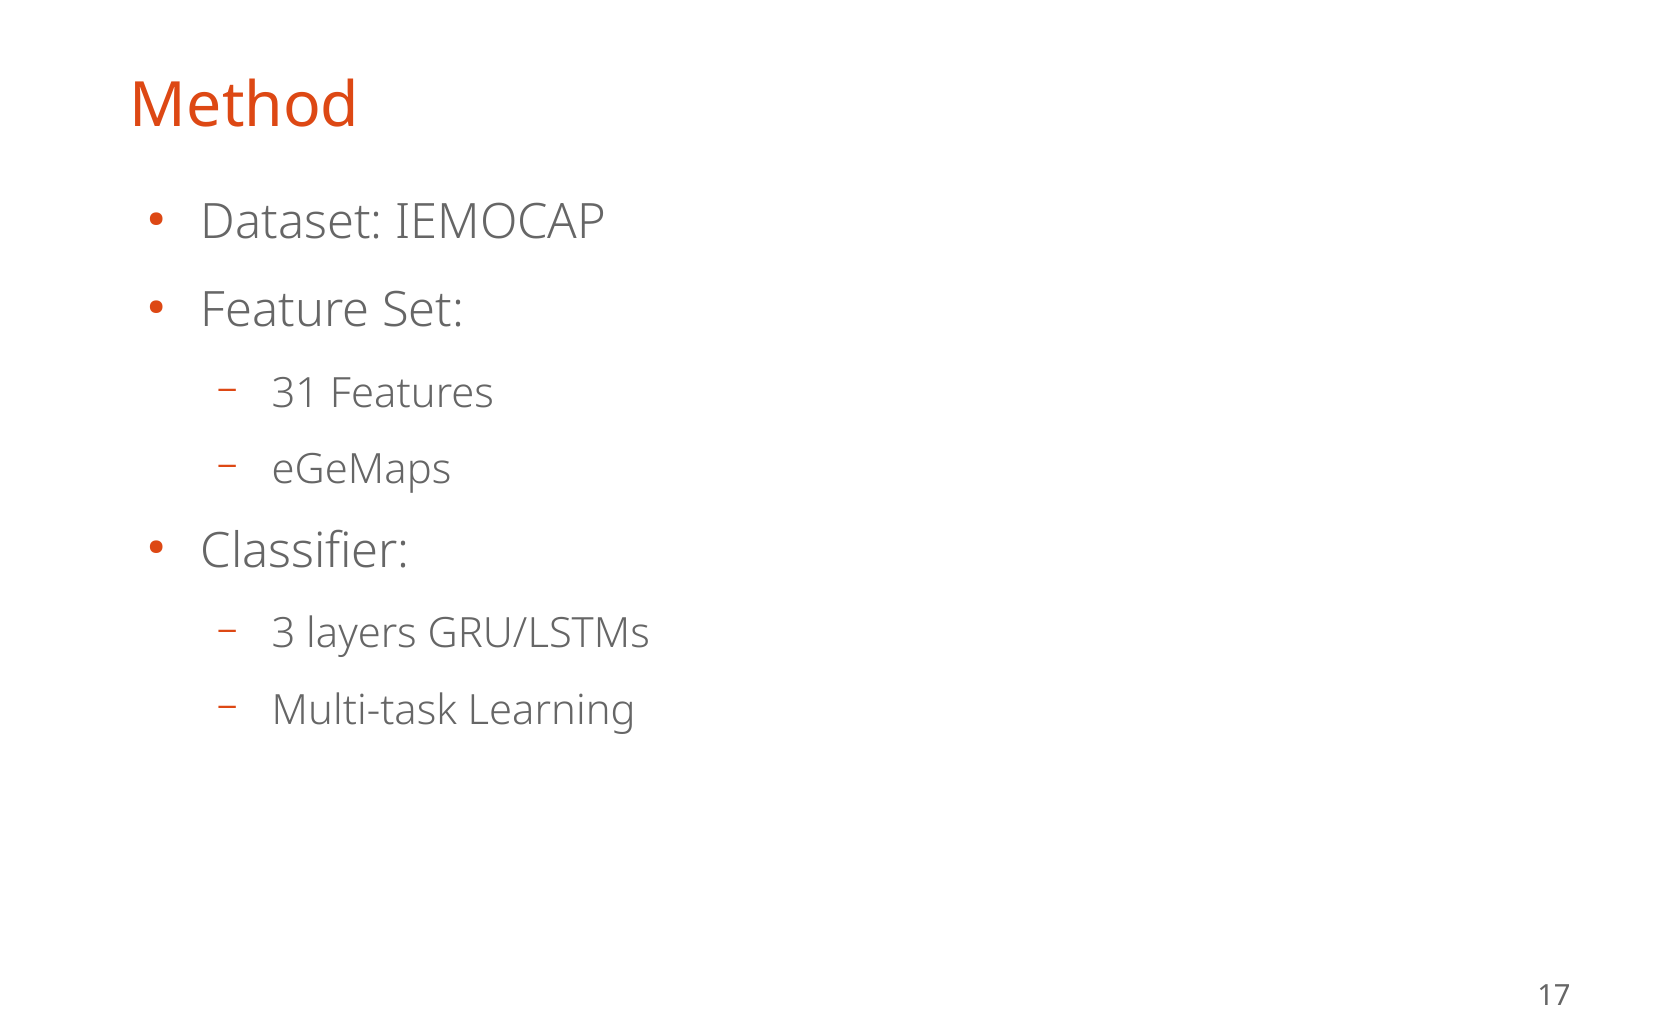

# Method
Dataset: IEMOCAP
Feature Set:
31 Features
eGeMaps
Classifier:
3 layers GRU/LSTMs
Multi-task Learning
17